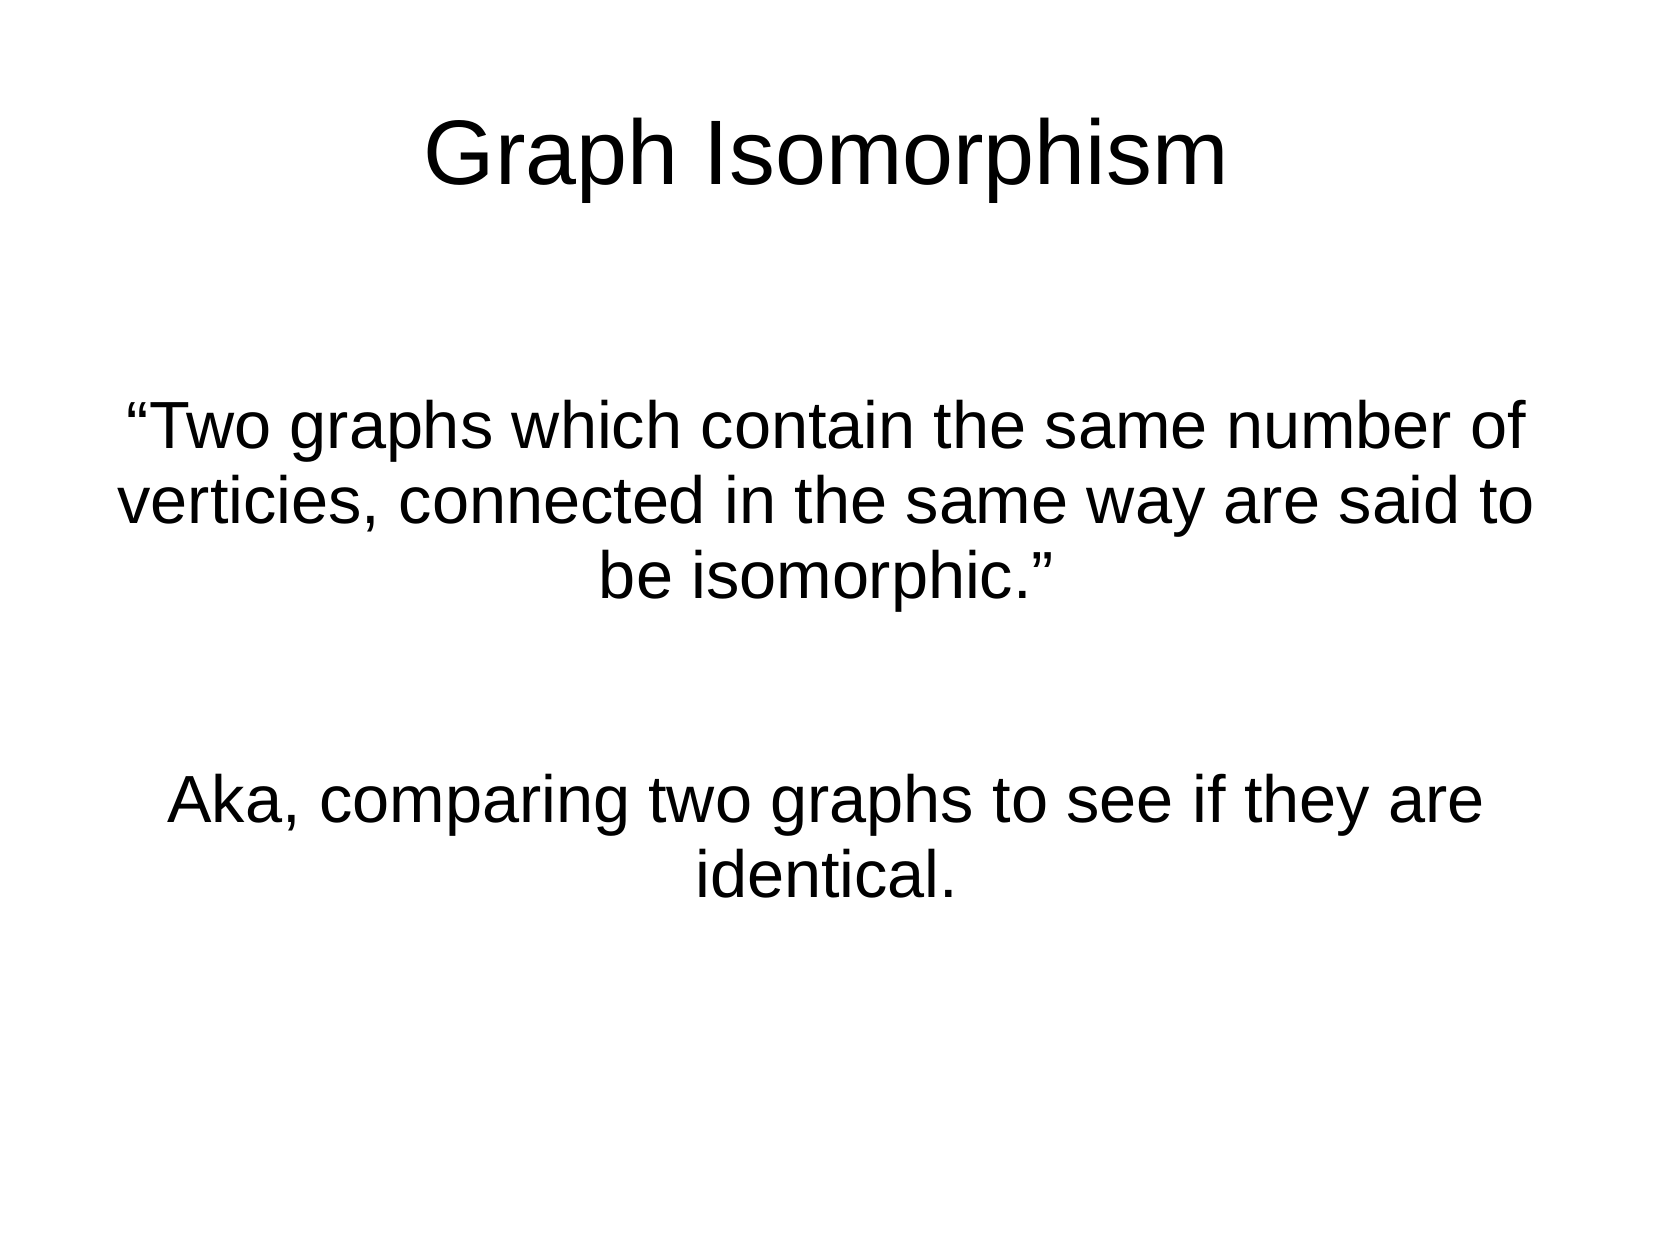

# Graph Isomorphism
“Two graphs which contain the same number of verticies, connected in the same way are said to be isomorphic.”
Aka, comparing two graphs to see if they are identical.